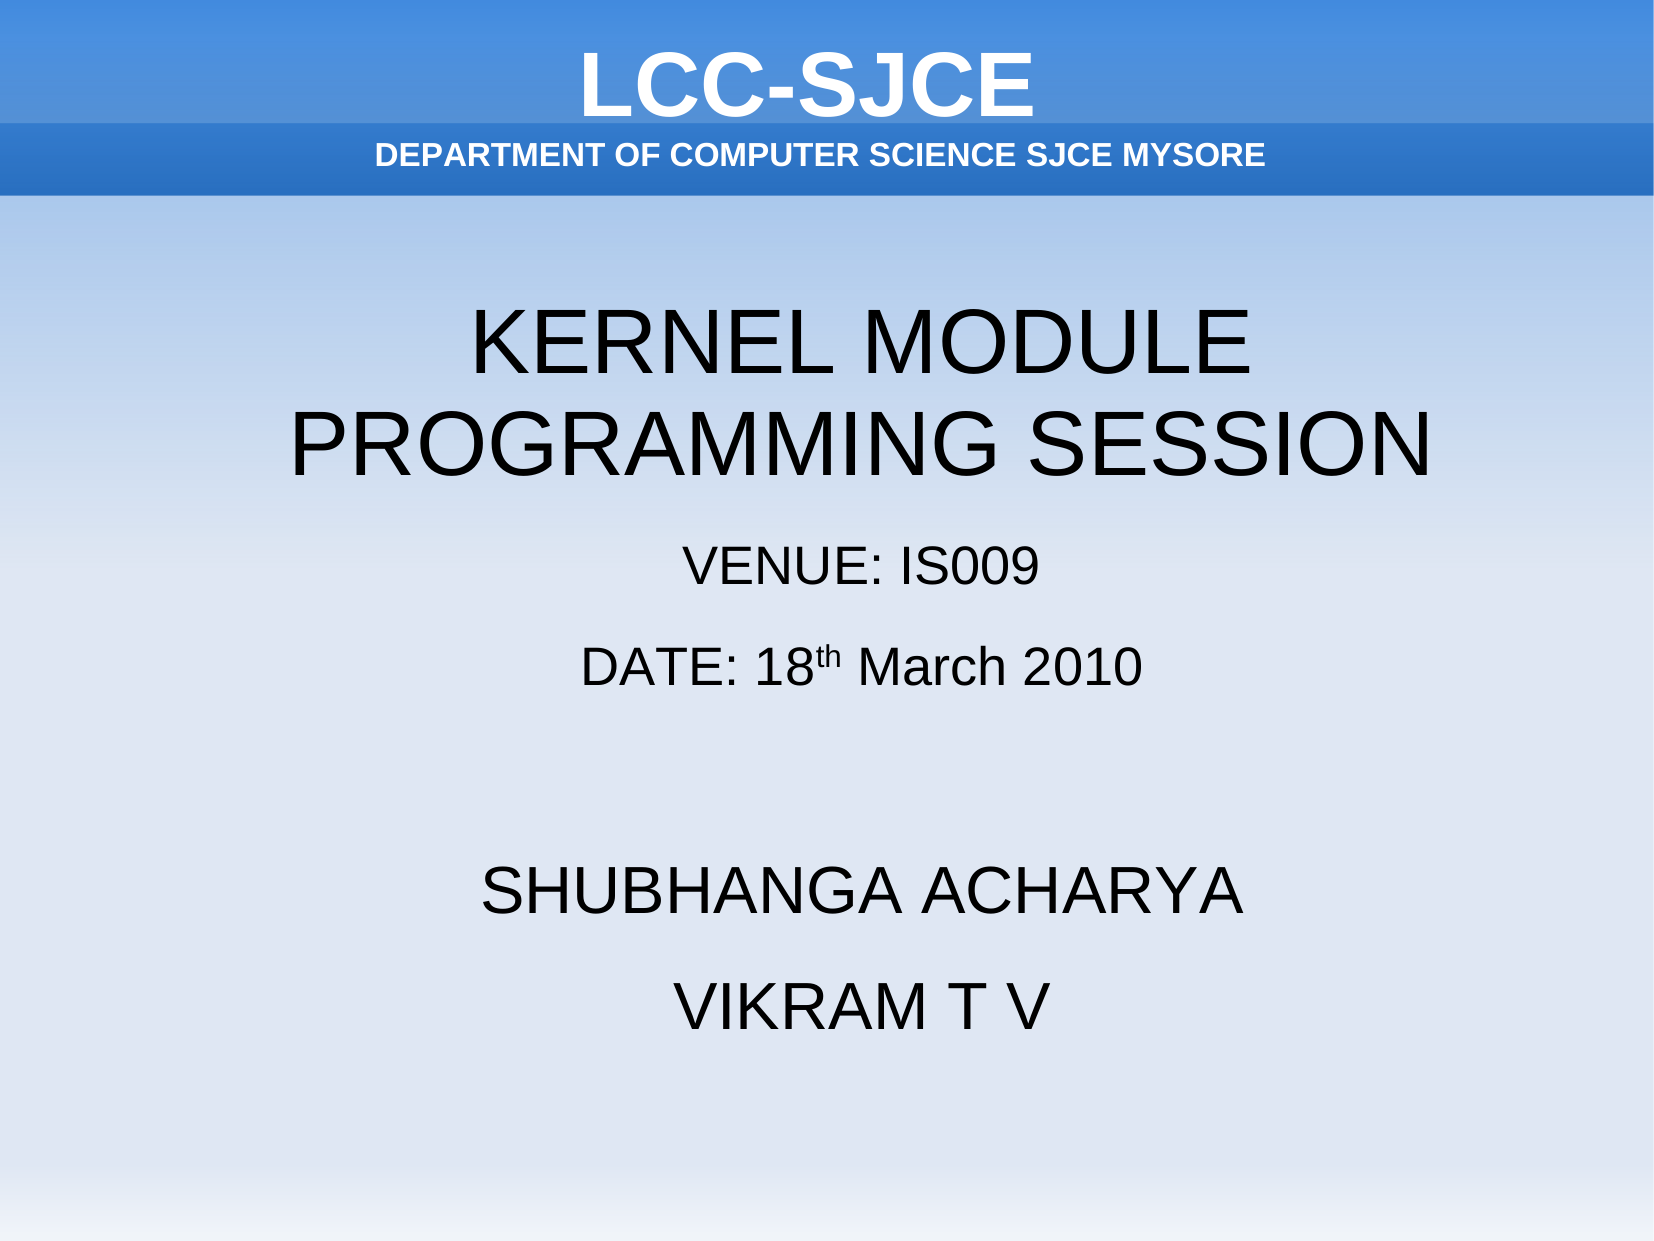

# LCC-SJCE DEPARTMENT OF COMPUTER SCIENCE SJCE MYSORE
KERNEL MODULE PROGRAMMING SESSION
VENUE: IS009
DATE: 18th March 2010
SHUBHANGA ACHARYA
VIKRAM T V